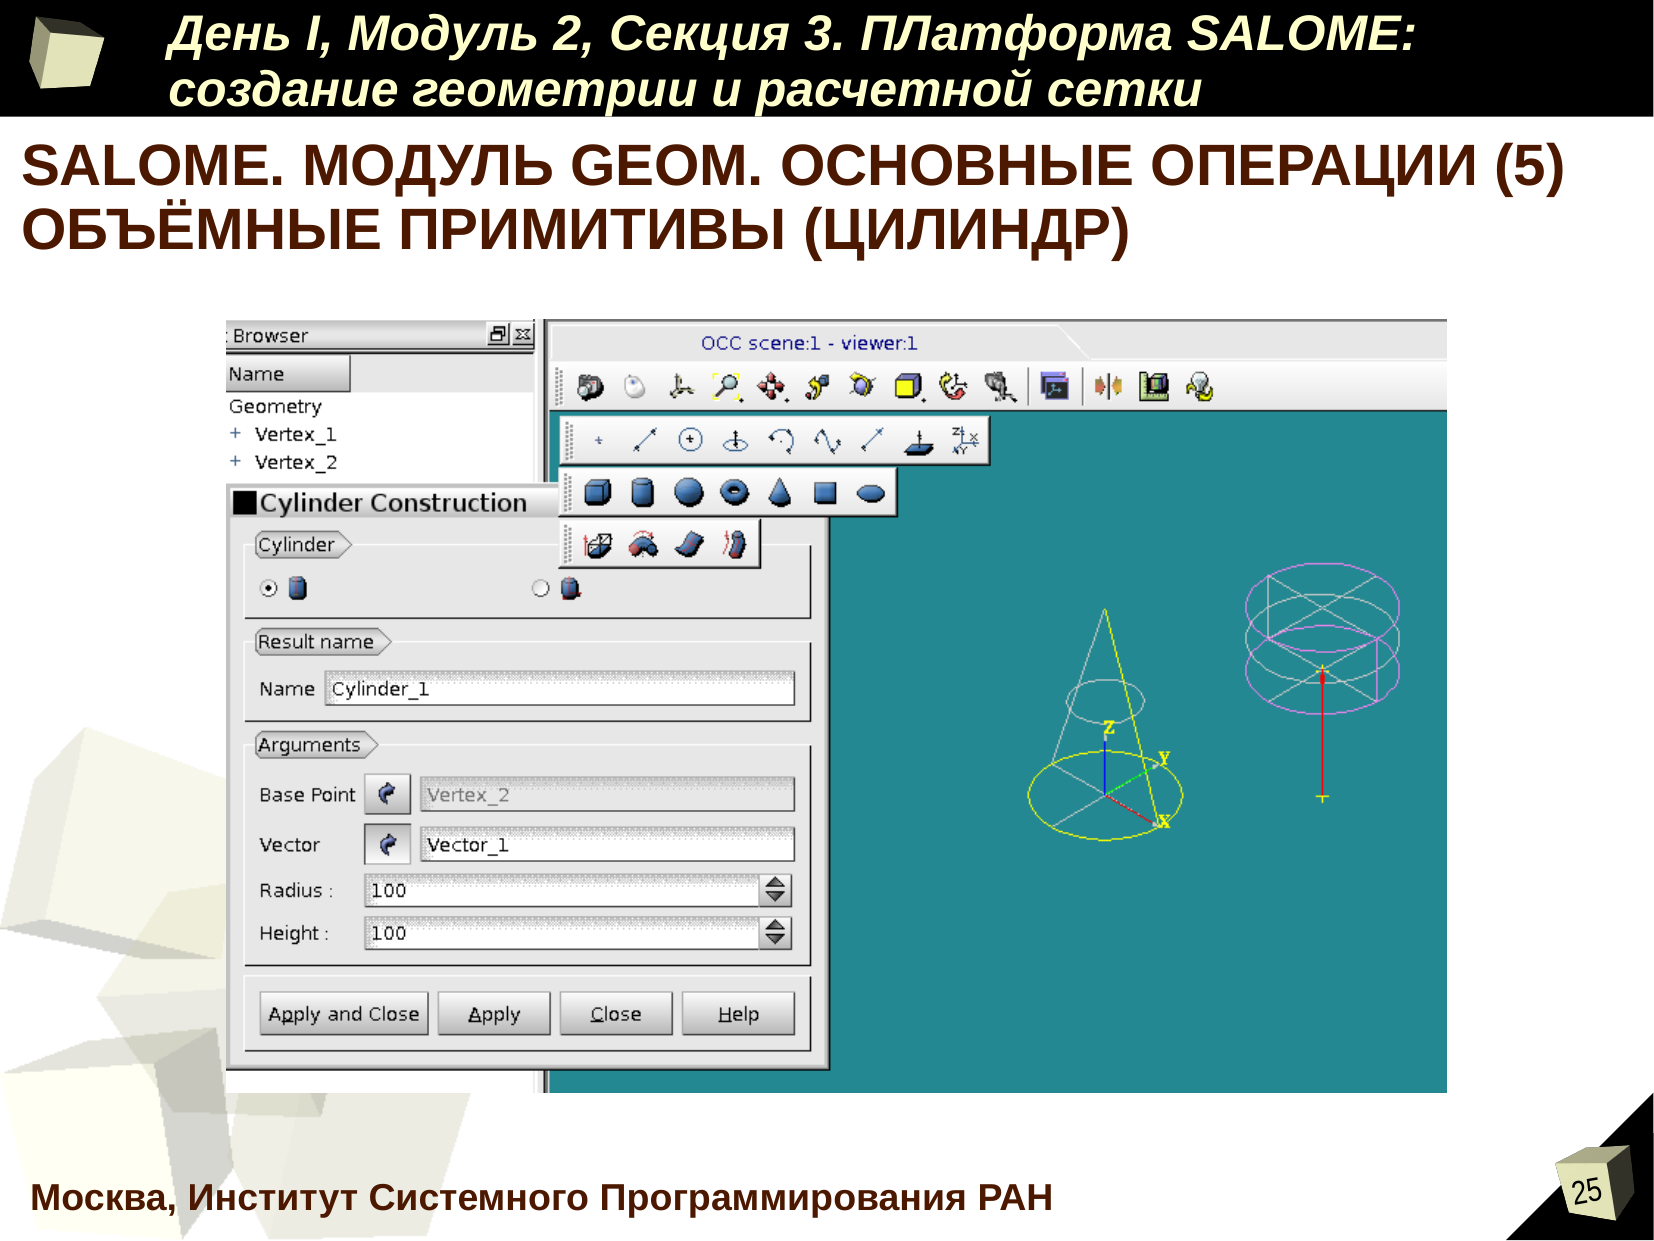

SALOME. МОДУЛЬ GEOM. ОСНОВНЫЕ ОПЕРАЦИИ (5)
ОБЪЁМНЫЕ ПРИМИТИВЫ (ЦИЛИНДР)